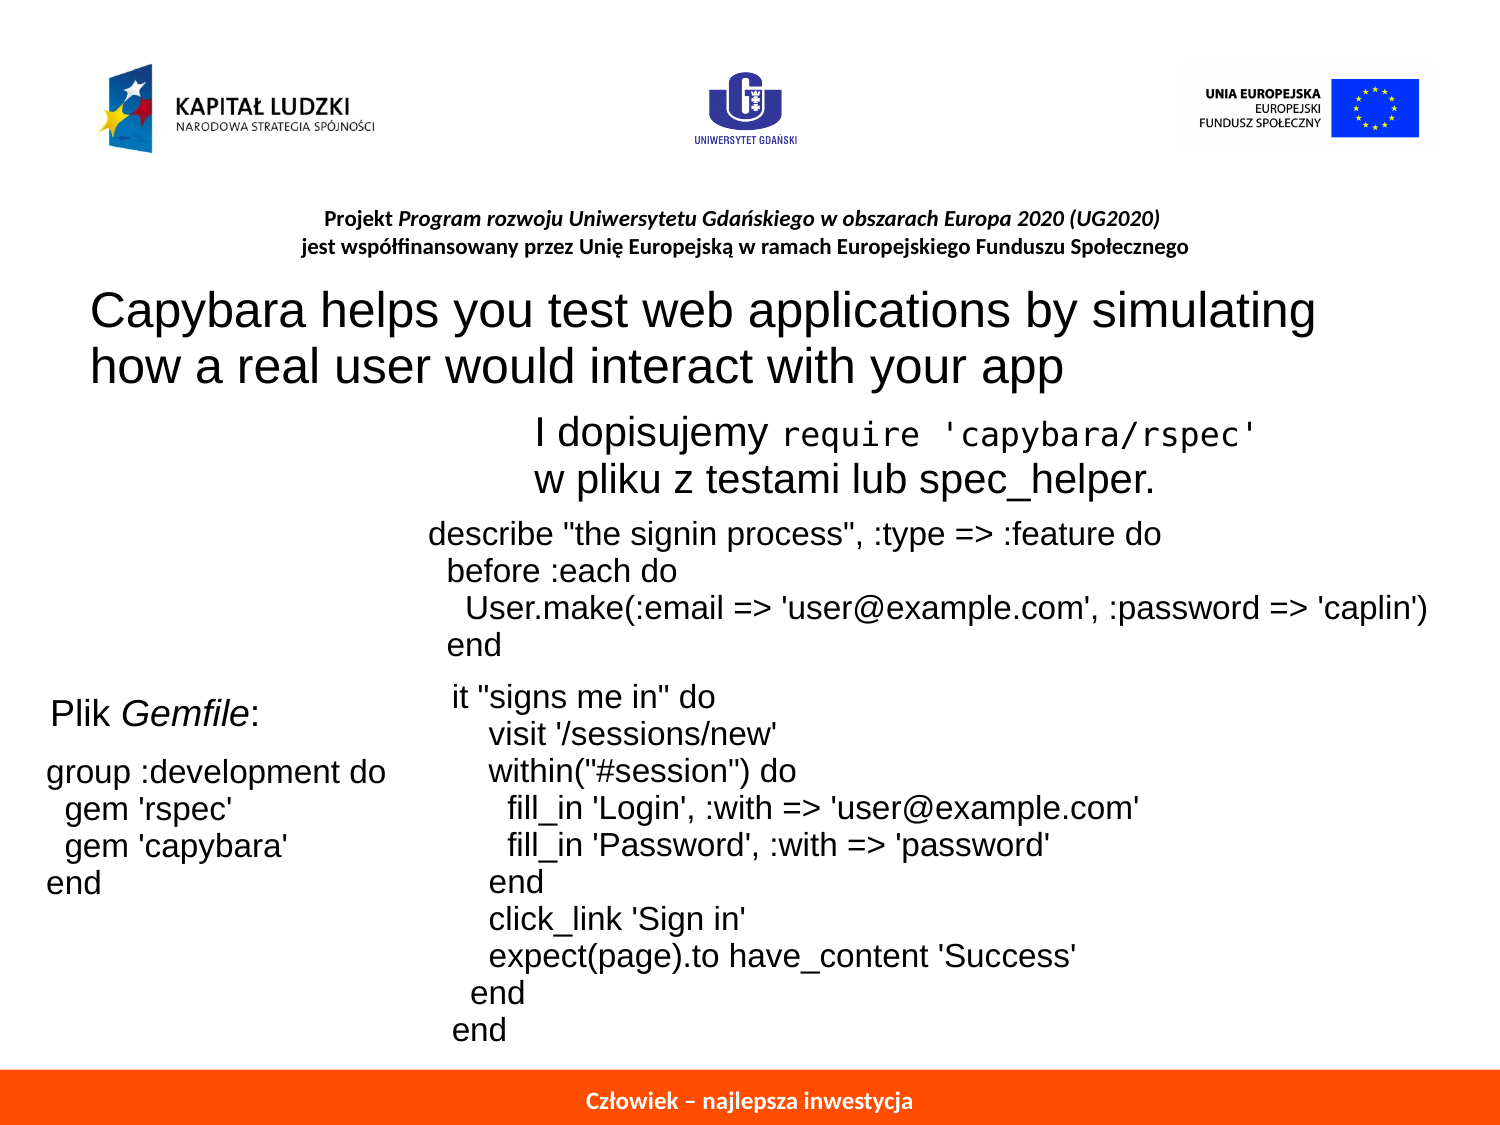

Projekt Program rozwoju Uniwersytetu Gdańskiego w obszarach Europa 2020 (UG2020)
jest współfinansowany przez Unię Europejską w ramach Europejskiego Funduszu Społecznego
Capybara helps you test web applications by simulating
how a real user would interact with your app
I dopisujemy require 'capybara/rspec'
w pliku z testami lub spec_helper.
describe "the signin process", :type => :feature do
 before :each do
 User.make(:email => 'user@example.com', :password => 'caplin')
 end
it "signs me in" do
 visit '/sessions/new'
 within("#session") do
 fill_in 'Login', :with => 'user@example.com'
 fill_in 'Password', :with => 'password'
 end
 click_link 'Sign in'
 expect(page).to have_content 'Success'
 end
end
Plik Gemfile:
group :development do
 gem 'rspec'
 gem 'capybara'
end
Człowiek – najlepsza inwestycja